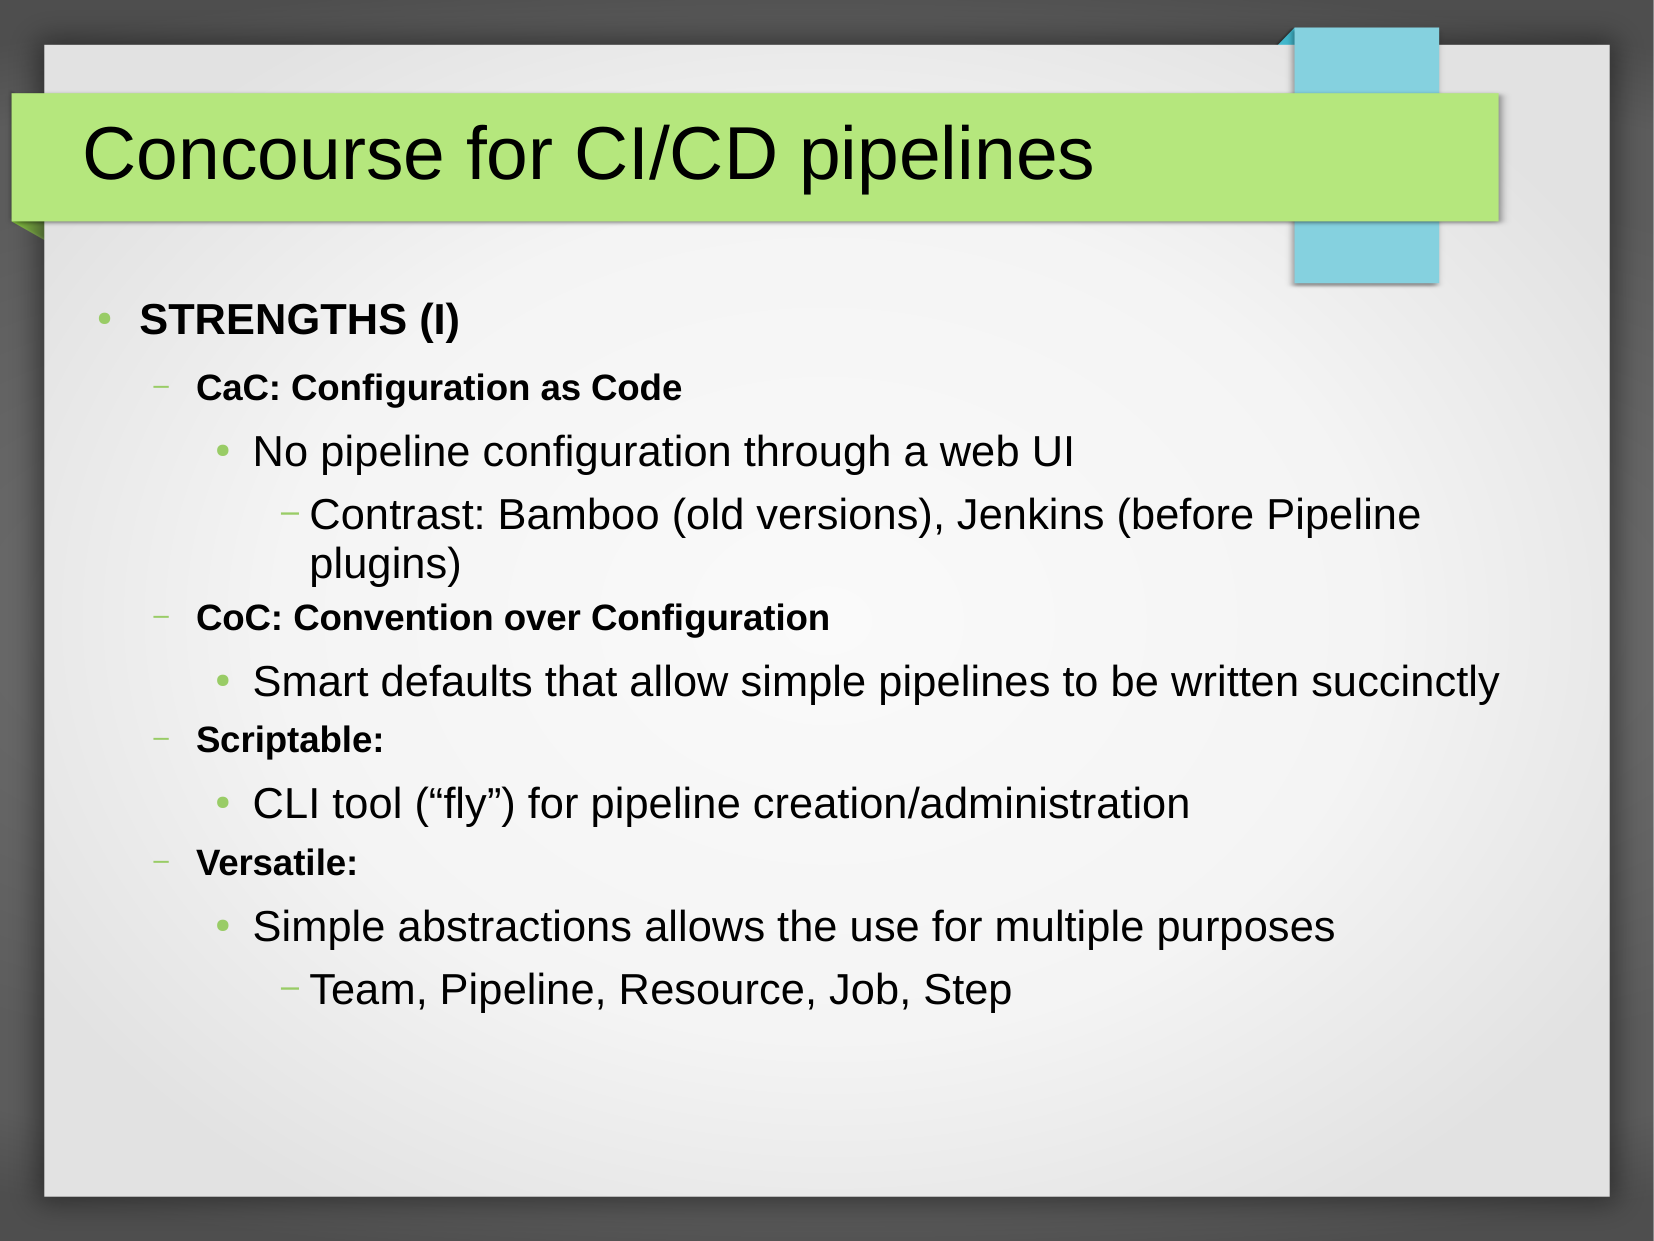

# Concourse for CI/CD pipelines
STRENGTHS (I)
CaC: Configuration as Code
No pipeline configuration through a web UI
Contrast: Bamboo (old versions), Jenkins (before Pipeline plugins)
CoC: Convention over Configuration
Smart defaults that allow simple pipelines to be written succinctly
Scriptable:
CLI tool (“fly”) for pipeline creation/administration
Versatile:
Simple abstractions allows the use for multiple purposes
Team, Pipeline, Resource, Job, Step